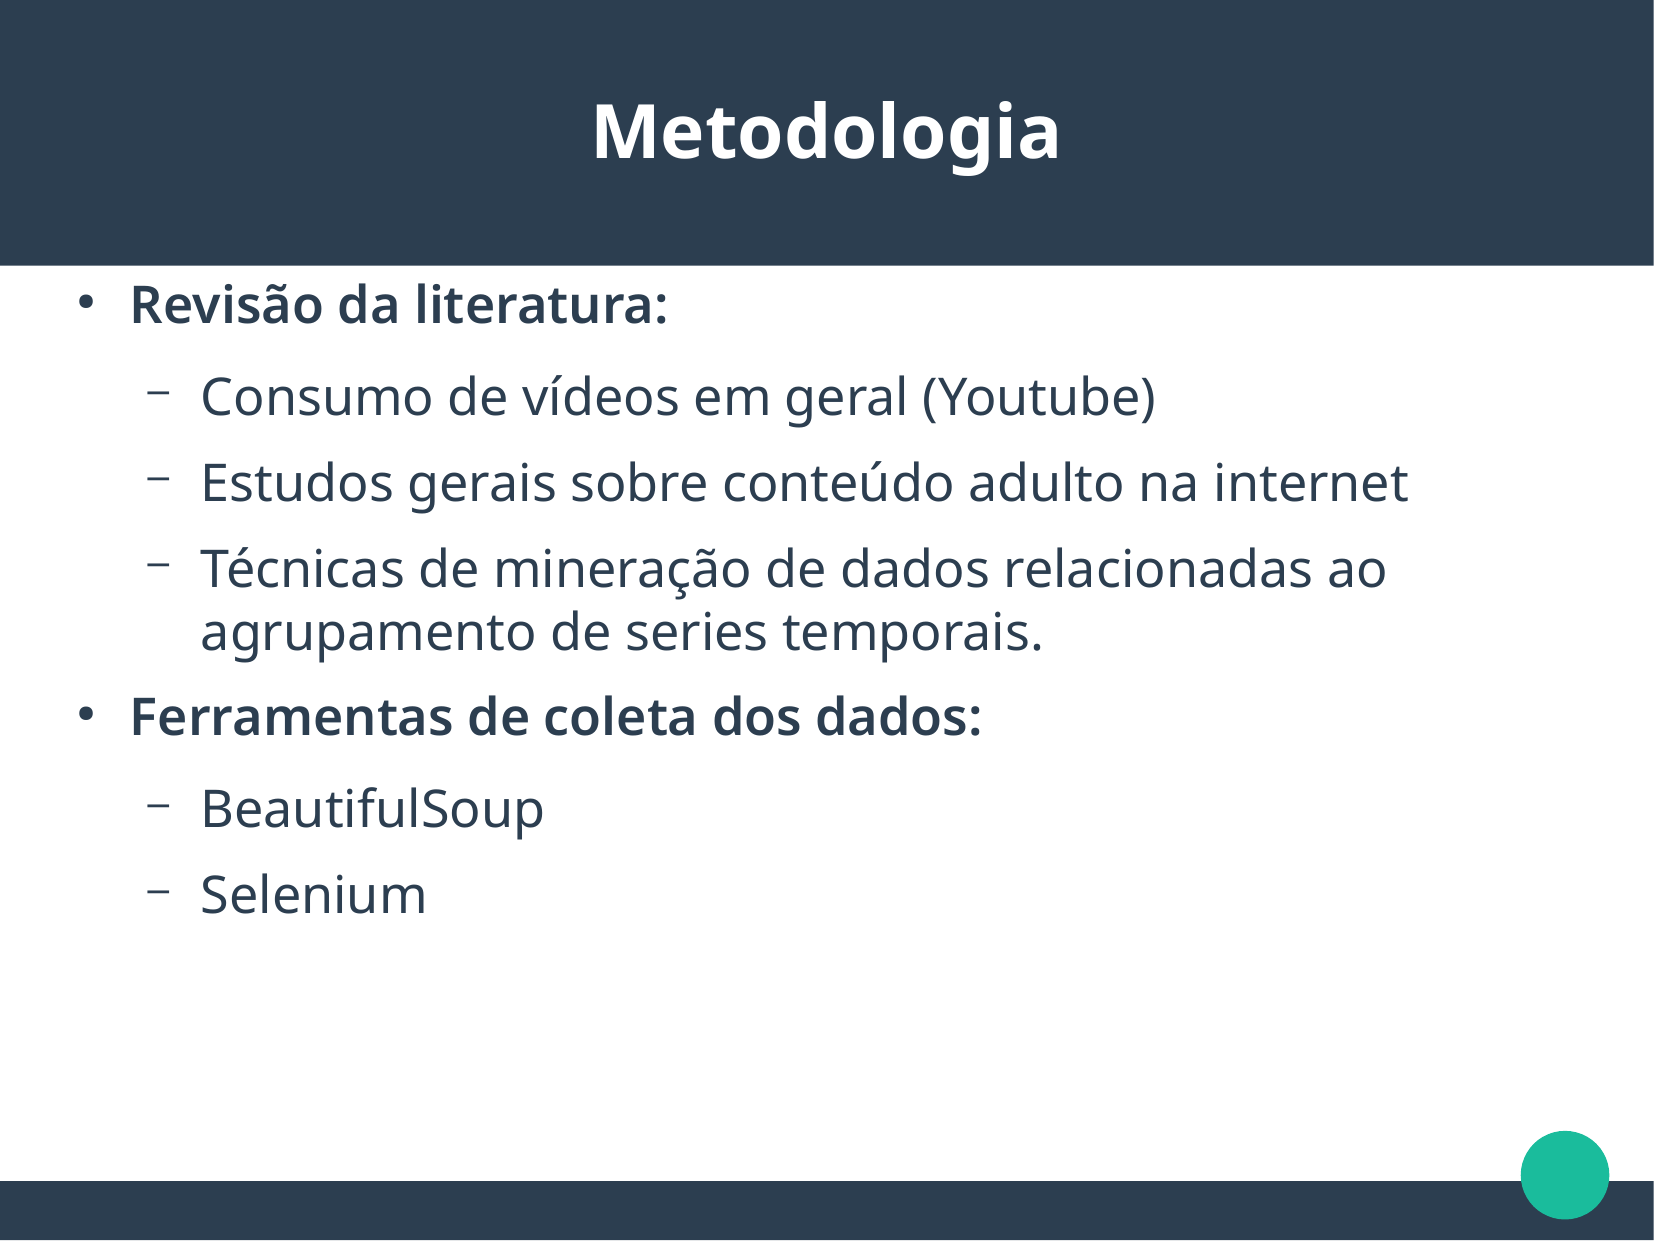

# Metodologia
Revisão da literatura:
Consumo de vídeos em geral (Youtube)
Estudos gerais sobre conteúdo adulto na internet
Técnicas de mineração de dados relacionadas ao agrupamento de series temporais.
Ferramentas de coleta dos dados:
BeautifulSoup
Selenium